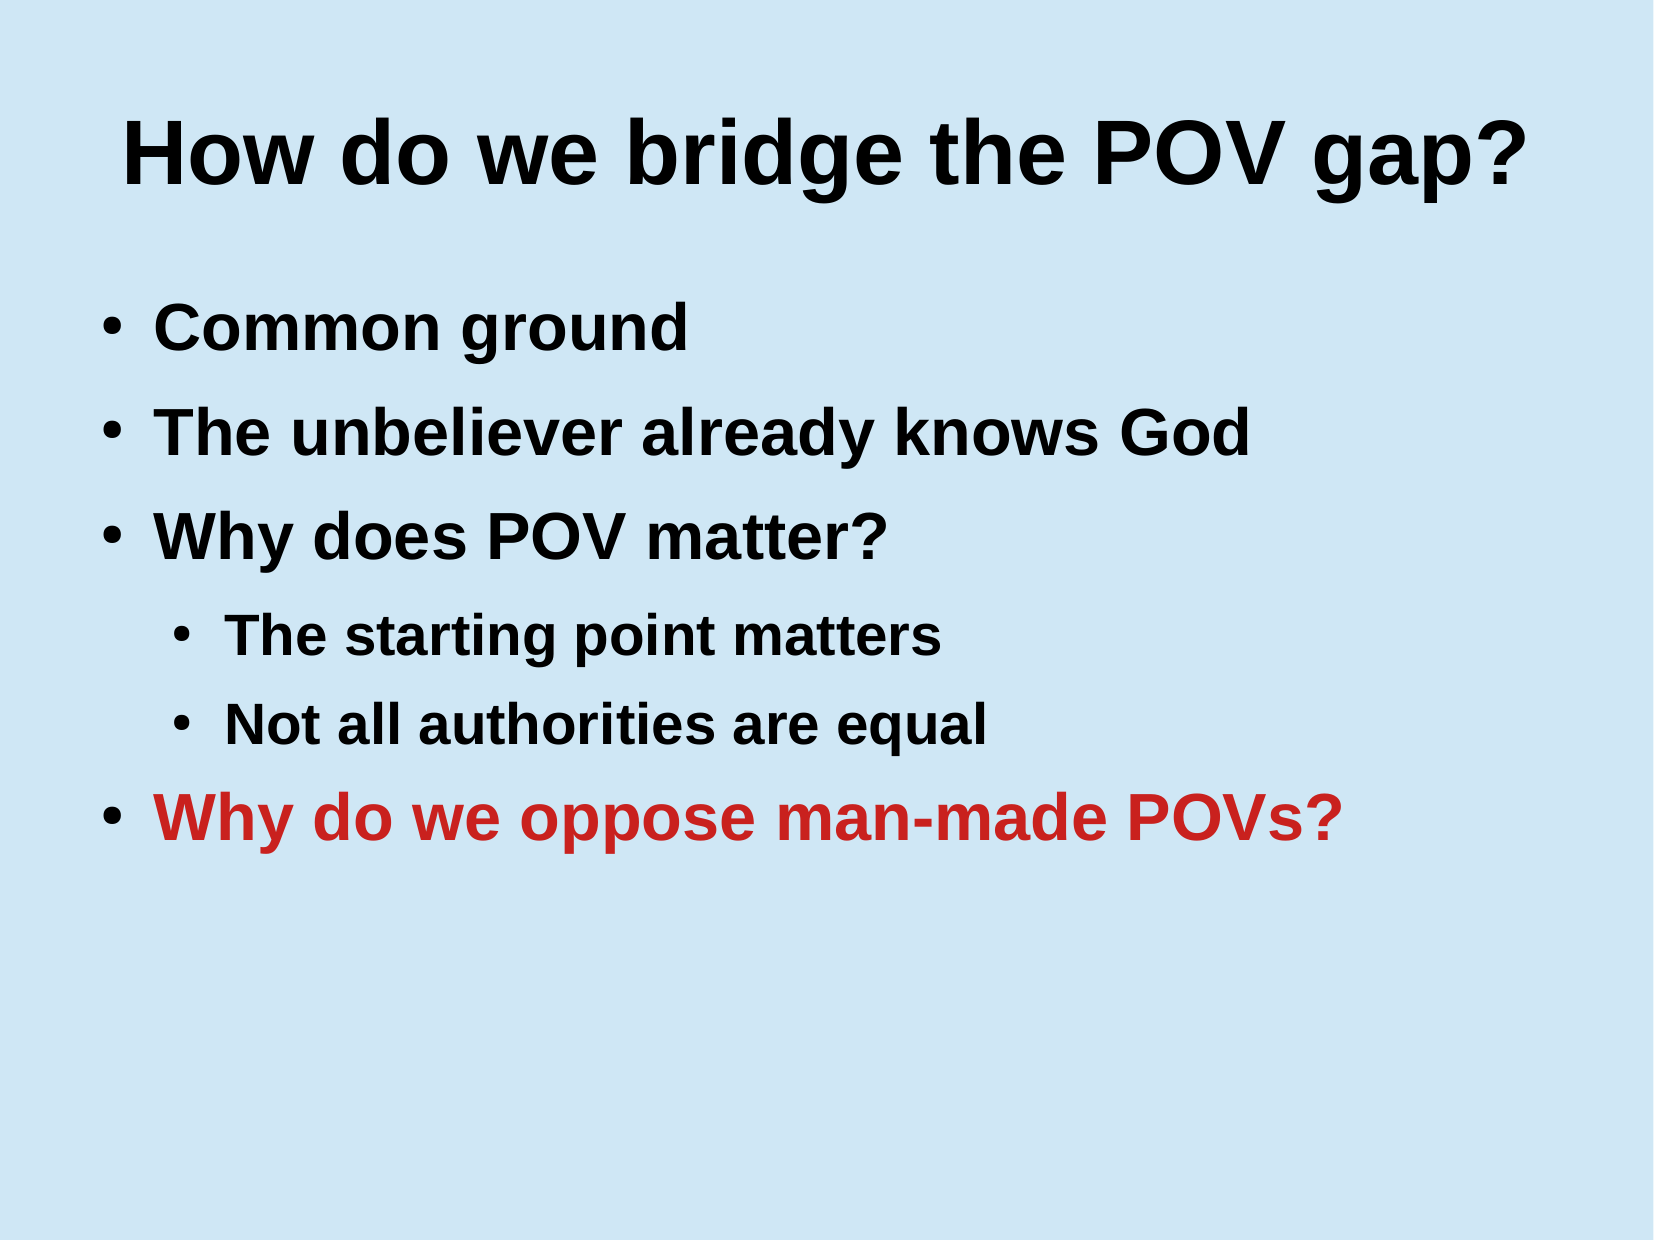

# How do we bridge the POV gap?
Common ground
The unbeliever already knows God
Why does POV matter?
The starting point matters
Not all authorities are equal
Why do we oppose man-made POVs?